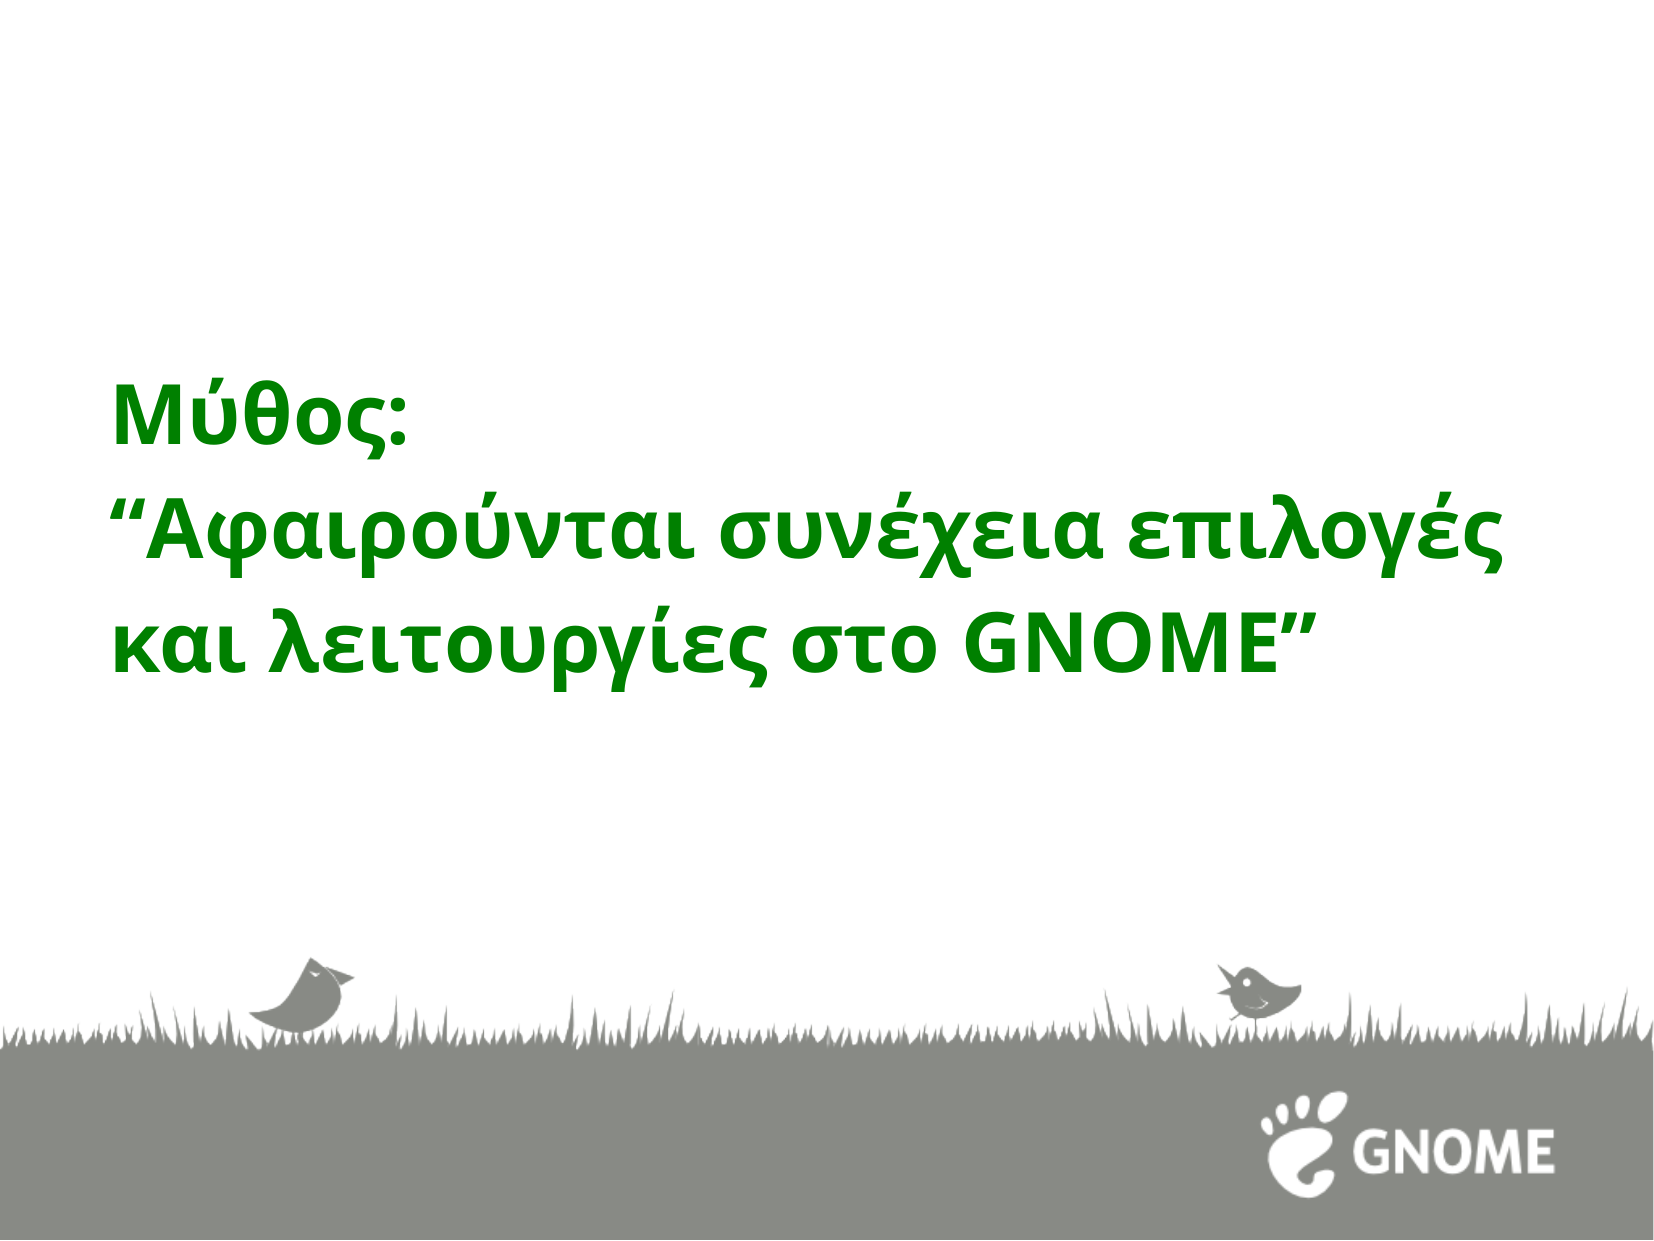

Μύθος:
“Αφαιρούνται συνέχεια επιλογές και λειτουργίες στο GNOME”